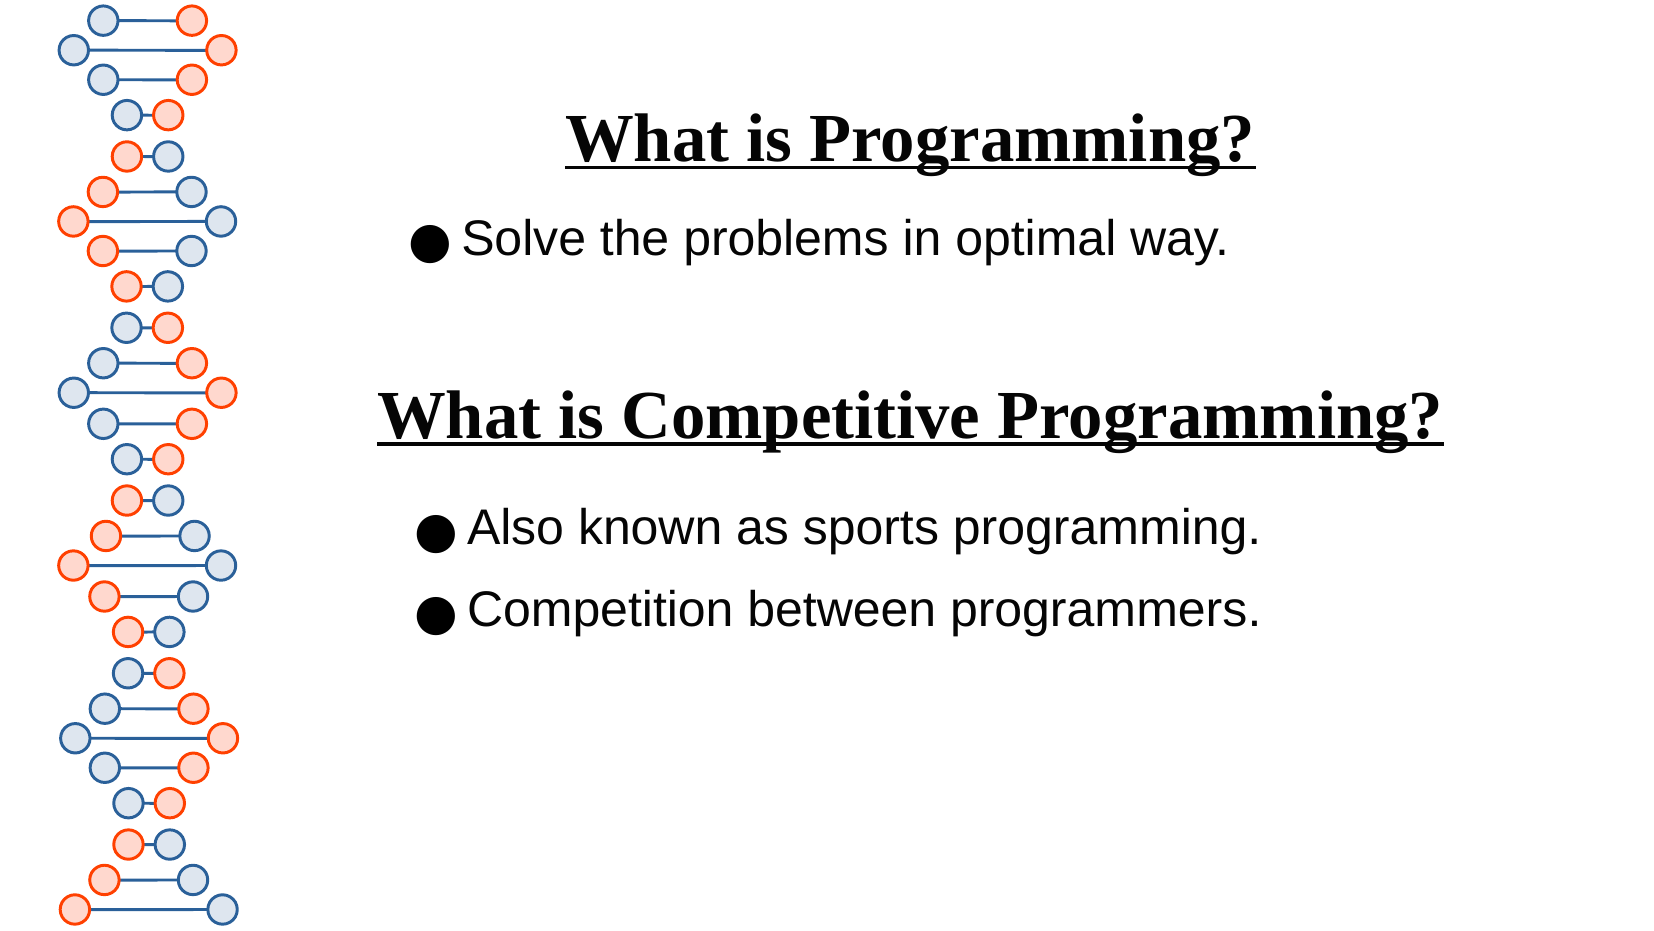

What is Programming?
Solve the problems in optimal way.
What is Competitive Programming?
Also known as sports programming.
Competition between programmers.